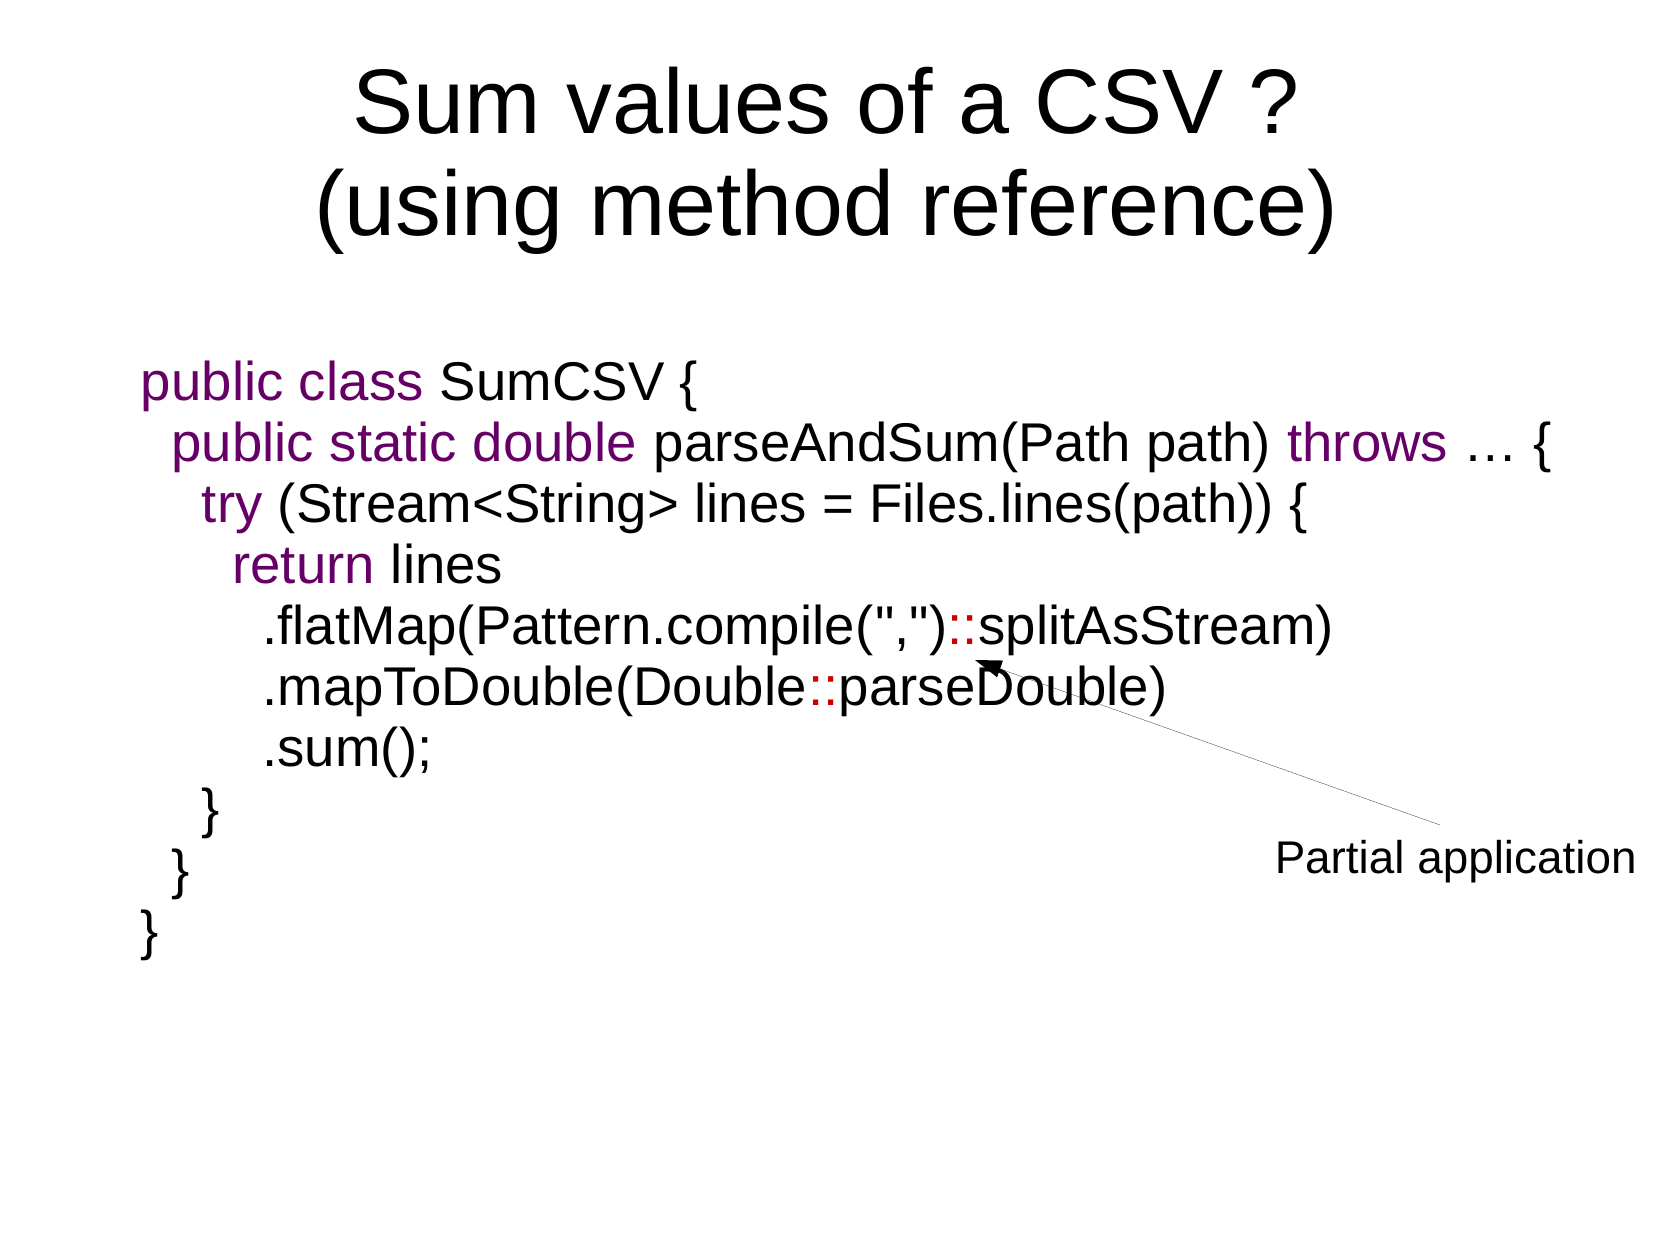

# Sum values of a CSV ? (using method reference)
public class SumCSV {
 public static double parseAndSum(Path path) throws … {
 try (Stream<String> lines = Files.lines(path)) {
 return lines
 .flatMap(Pattern.compile(",")::splitAsStream)
 .mapToDouble(Double::parseDouble)
 .sum();
 }
 }
}
Partial application